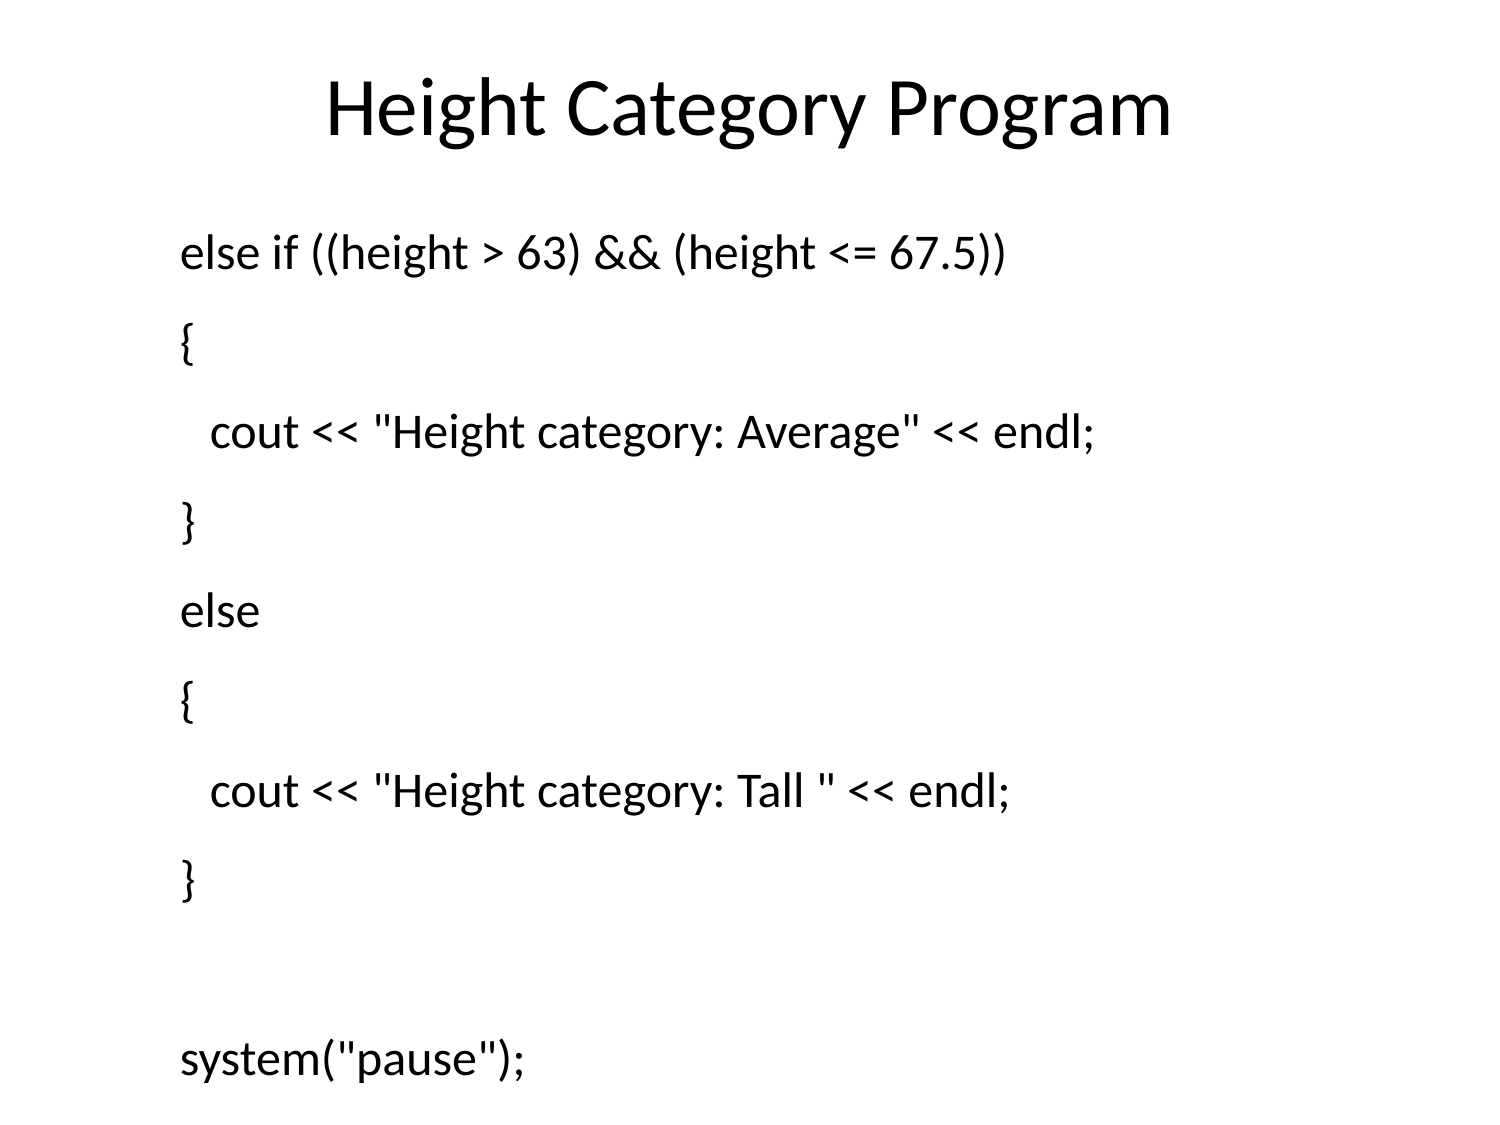

# Height Category Program
 else if ((height > 63) && (height <= 67.5))
 {
	 cout << "Height category: Average" << endl;
 }
 else
 {
	 cout << "Height category: Tall " << endl;
 }
 system("pause");
 return 0;
}